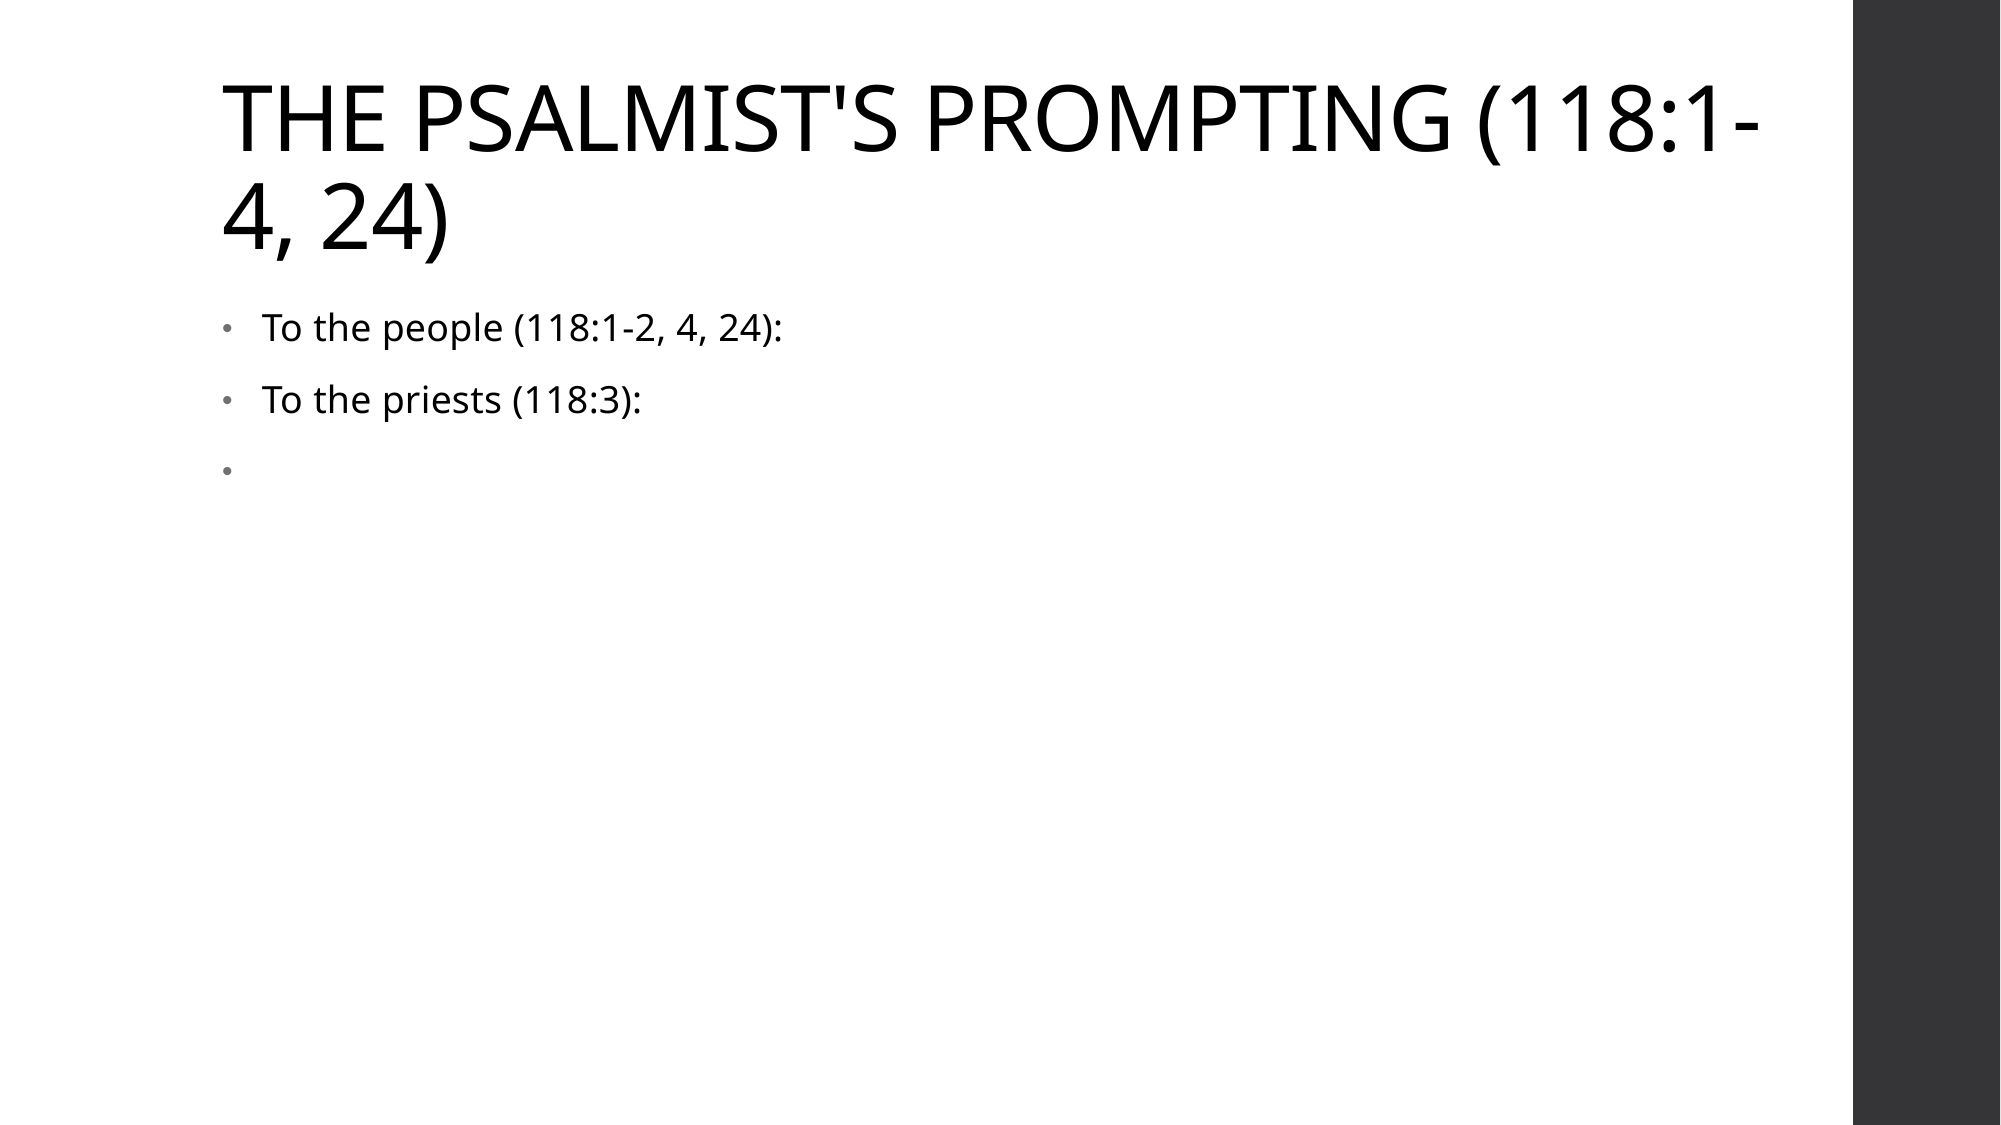

# THE PSALMIST'S PROMPTING (118:1-4, 24)
 To the people (118:1-2, 4, 24):
 To the priests (118:3):